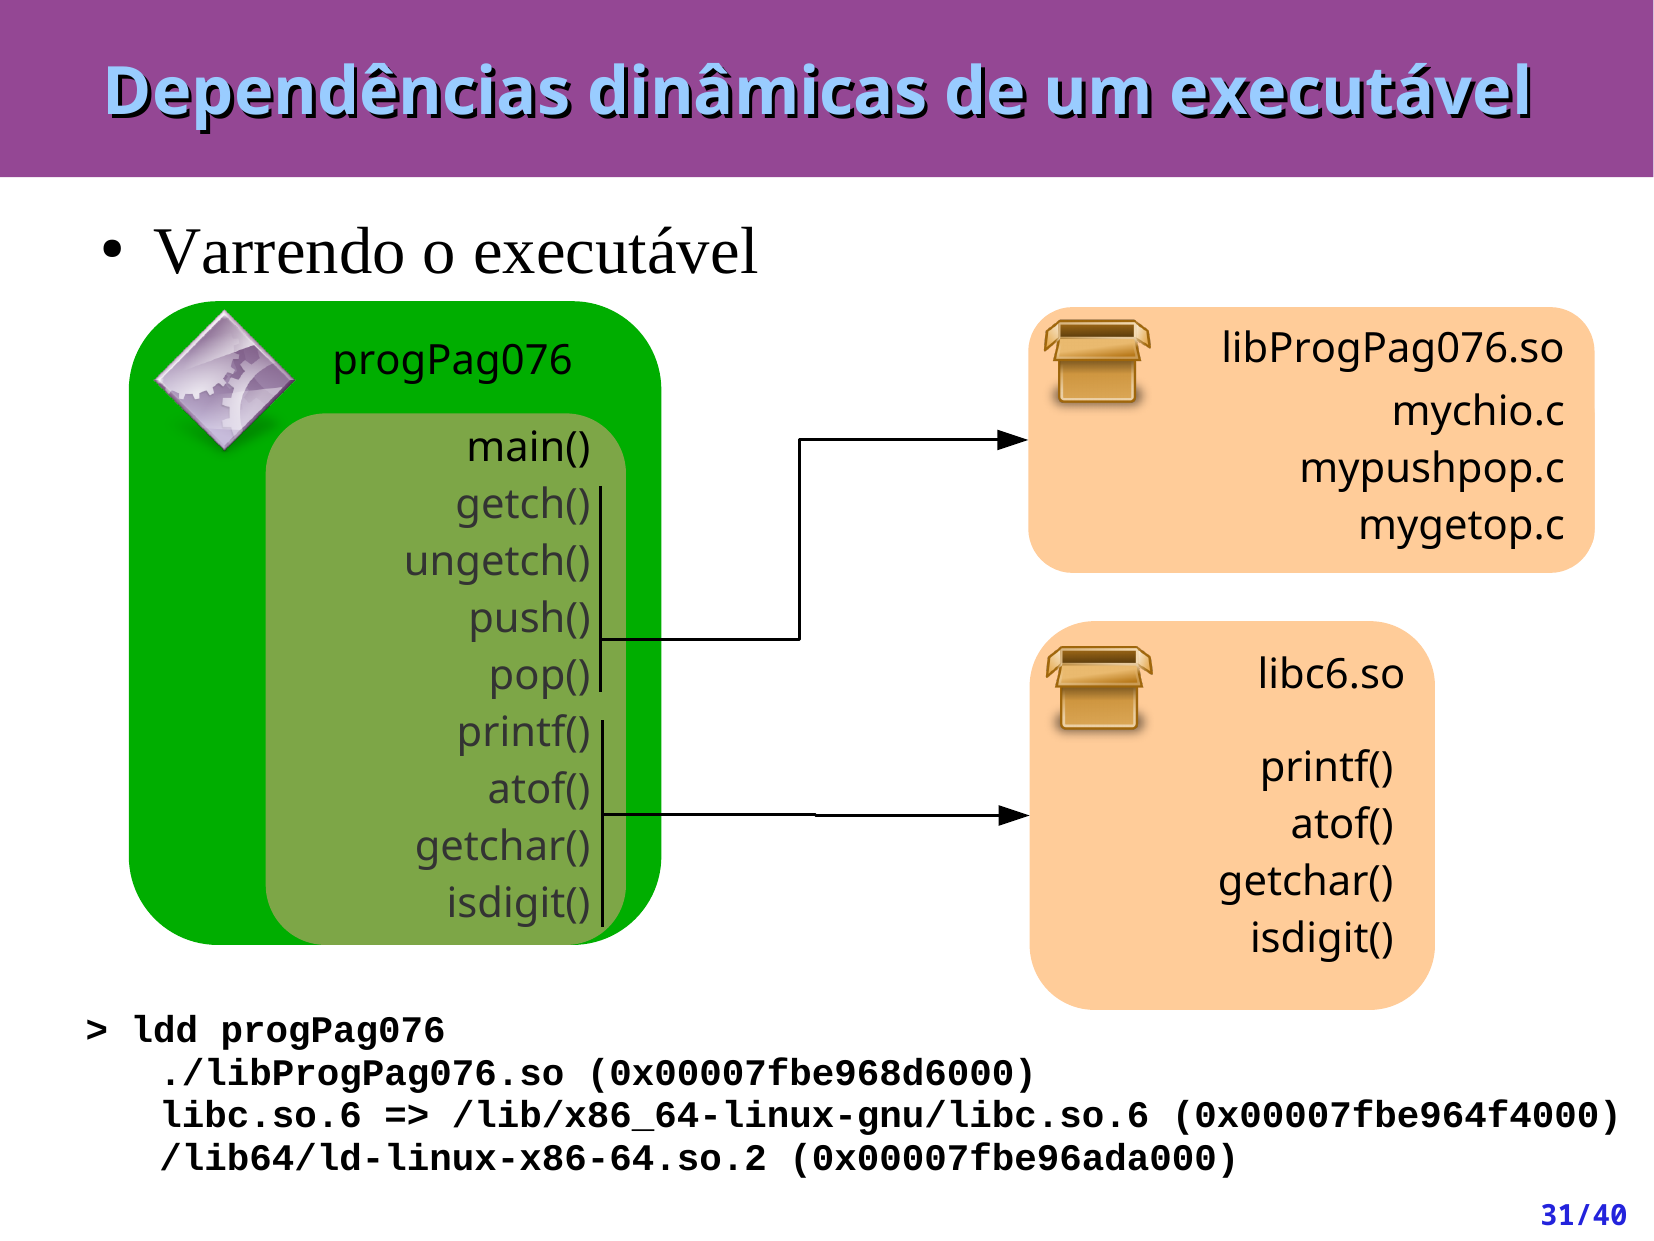

# Dependências dinâmicas de um executável
Varrendo o executável
libProgPag076.so
mychio.c
mypushpop.c
mygetop.c
progPag076
main()
getch()
ungetch()
push()
pop()
printf()
atof()
getchar()
isdigit()
libc6.so
printf()
atof()
getchar()
isdigit()
> ldd progPag076
	./libProgPag076.so (0x00007fbe968d6000)
	libc.so.6 => /lib/x86_64-linux-gnu/libc.so.6 (0x00007fbe964f4000)
	/lib64/ld-linux-x86-64.so.2 (0x00007fbe96ada000)
31